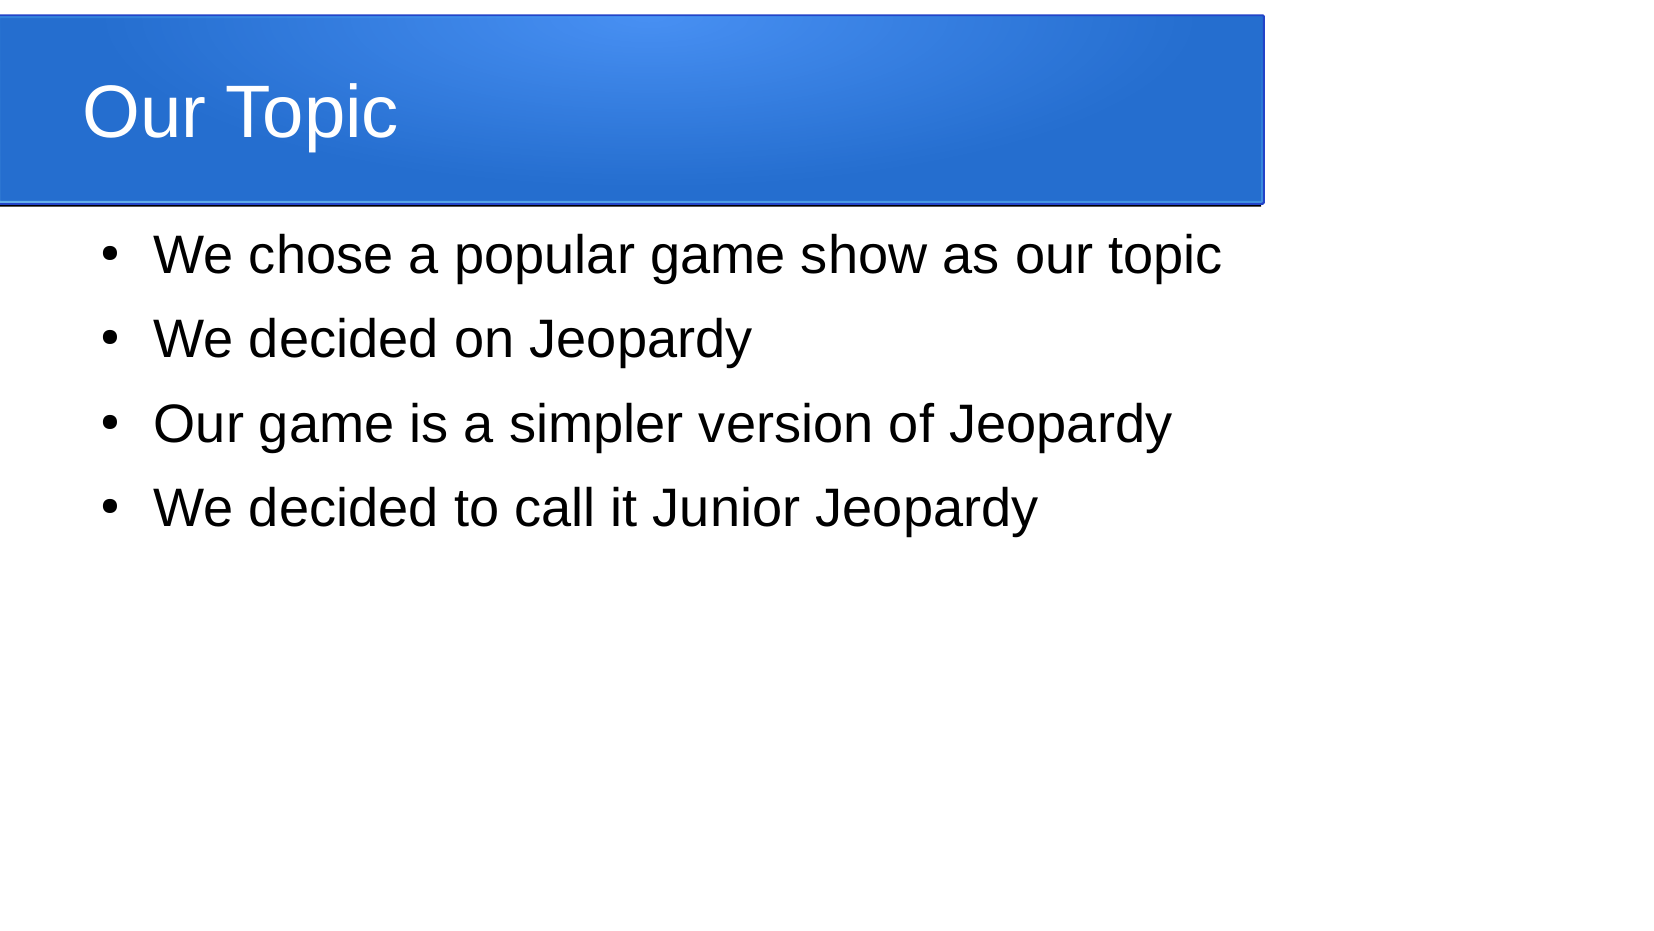

# Our Topic
We chose a popular game show as our topic
We decided on Jeopardy
Our game is a simpler version of Jeopardy
We decided to call it Junior Jeopardy